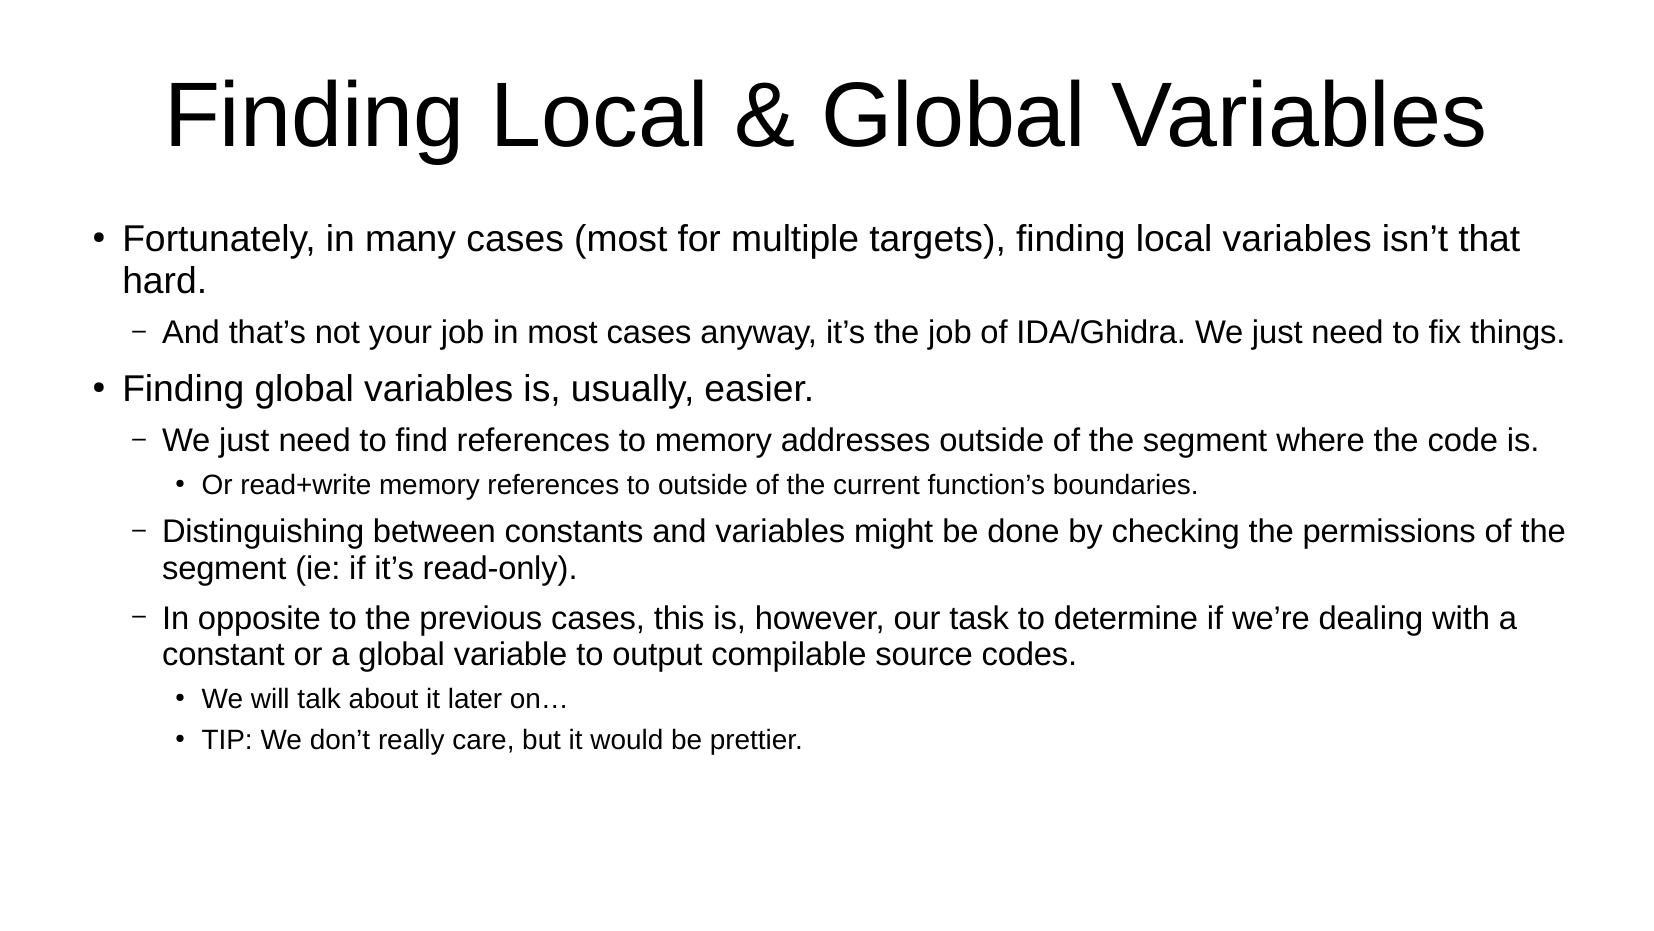

# Finding Local & Global Variables
Fortunately, in many cases (most for multiple targets), finding local variables isn’t that hard.
And that’s not your job in most cases anyway, it’s the job of IDA/Ghidra. We just need to fix things.
Finding global variables is, usually, easier.
We just need to find references to memory addresses outside of the segment where the code is.
Or read+write memory references to outside of the current function’s boundaries.
Distinguishing between constants and variables might be done by checking the permissions of the segment (ie: if it’s read-only).
In opposite to the previous cases, this is, however, our task to determine if we’re dealing with a constant or a global variable to output compilable source codes.
We will talk about it later on…
TIP: We don’t really care, but it would be prettier.